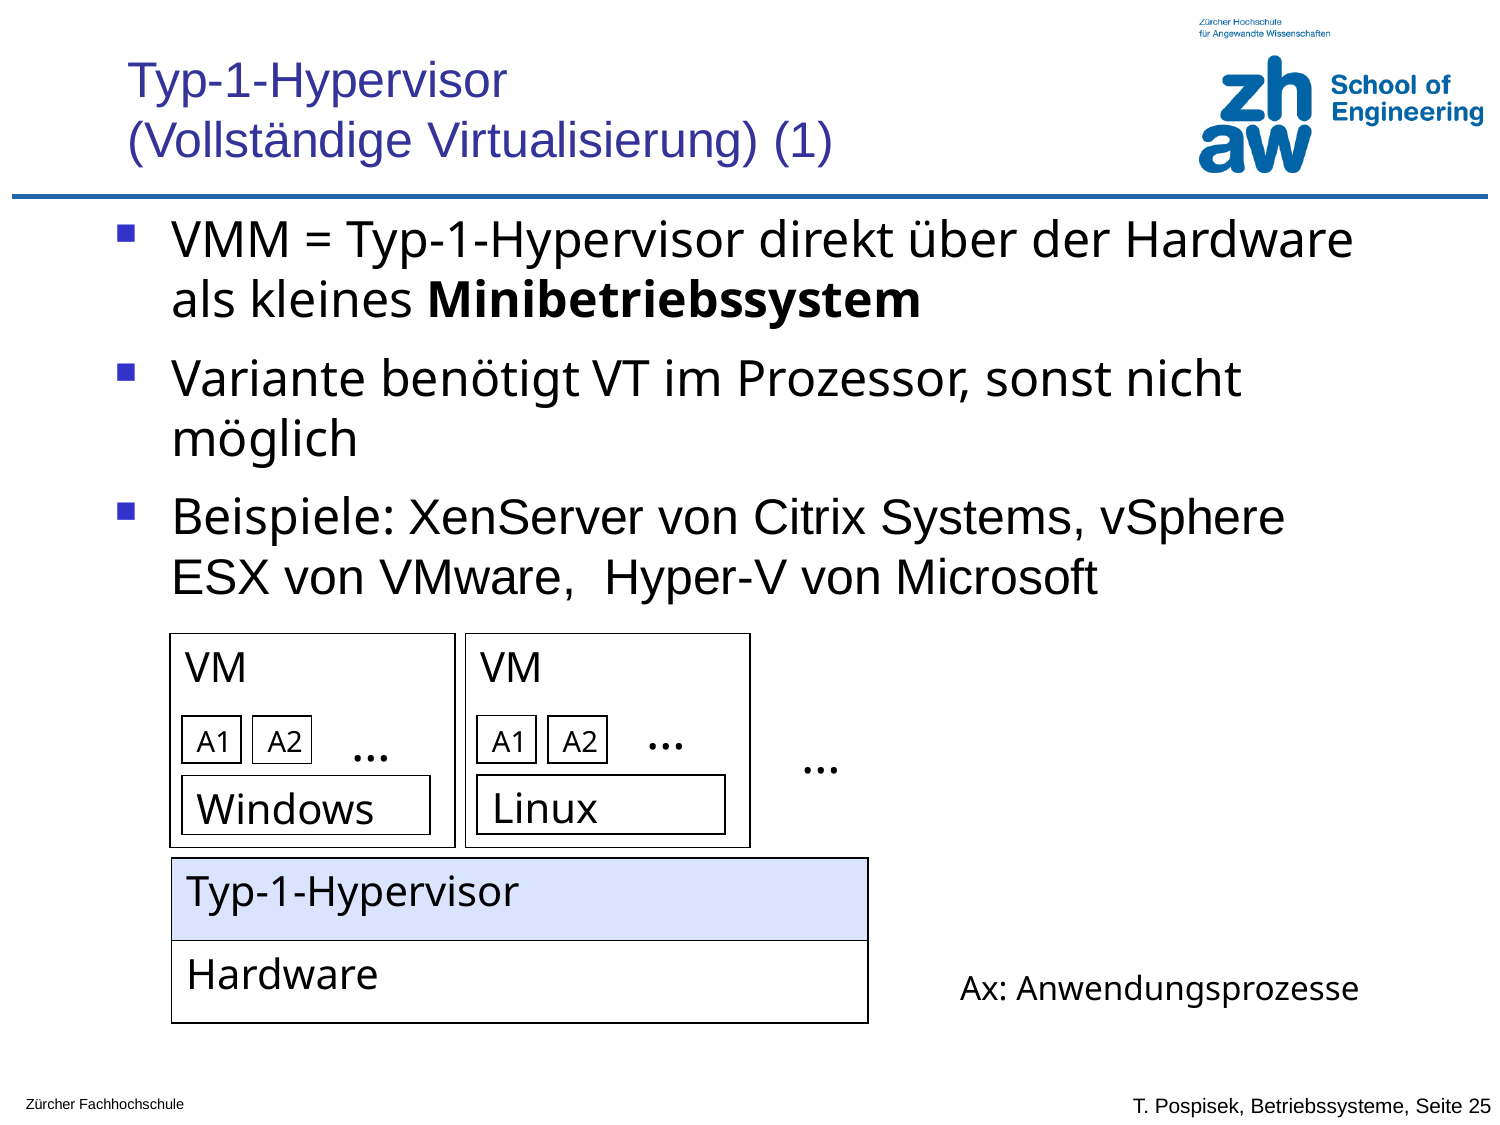

# Typ-1-Hypervisor (Vollständige Virtualisierung) (1)
VMM = Typ-1-Hypervisor direkt über der Hardware als kleines Minibetriebssystem
Variante benötigt VT im Prozessor, sonst nicht möglich
Beispiele: XenServer von Citrix Systems, vSphere ESX von VMware, Hyper-V von Microsoft
VM
…
A1
A2
Windows
VM
…
A1
A2
…
Linux
Typ-1-Hypervisor
Hardware
Ax: Anwendungsprozesse